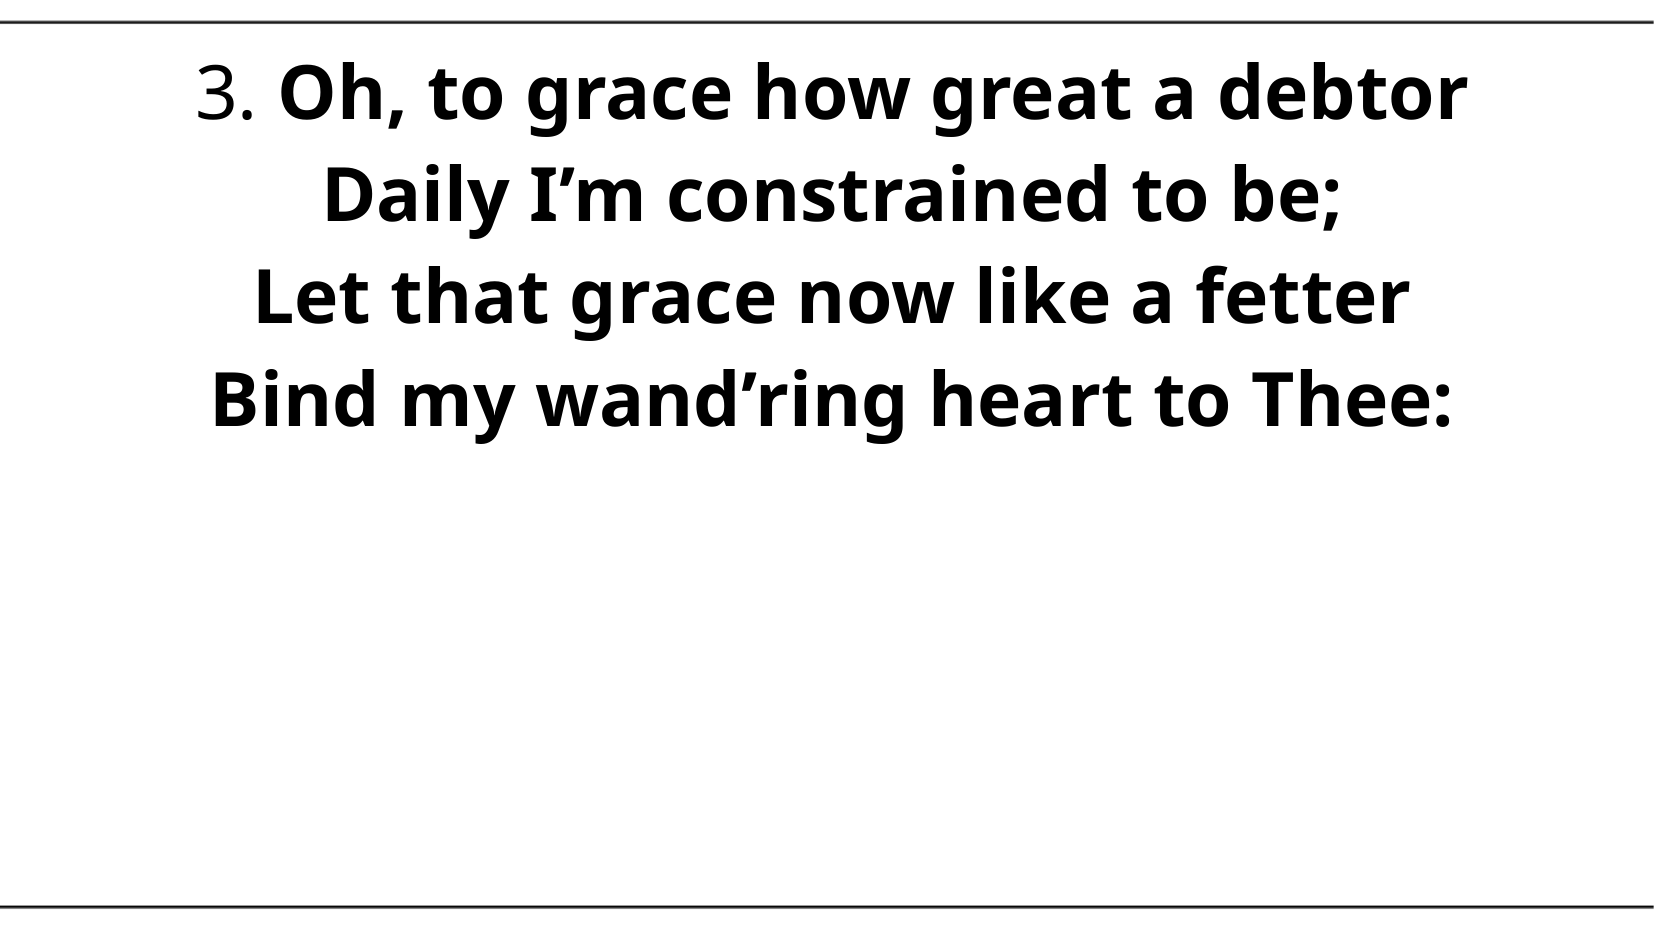

3. Oh, to grace how great a debtor
Daily I’m constrained to be;
Let that grace now like a fetter
Bind my wand’ring heart to Thee: